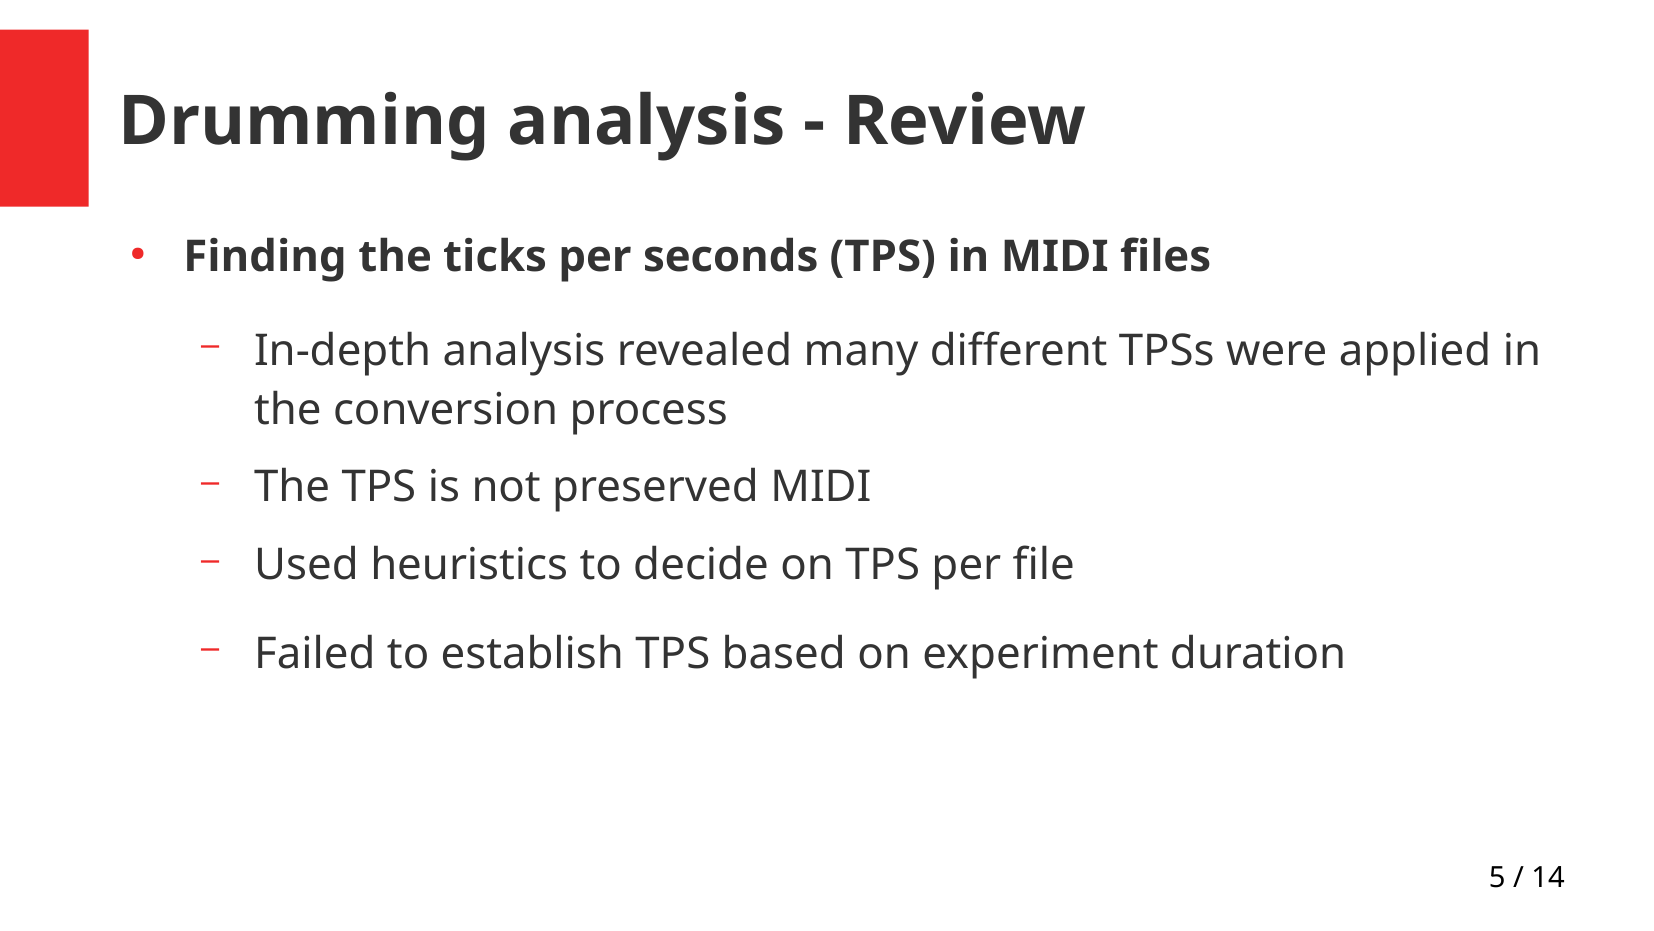

# Drumming analysis - Review
Finding the ticks per seconds (TPS) in MIDI files
In-depth analysis revealed many different TPSs were applied in the conversion process
The TPS is not preserved MIDI
Used heuristics to decide on TPS per file
Failed to establish TPS based on experiment duration
5